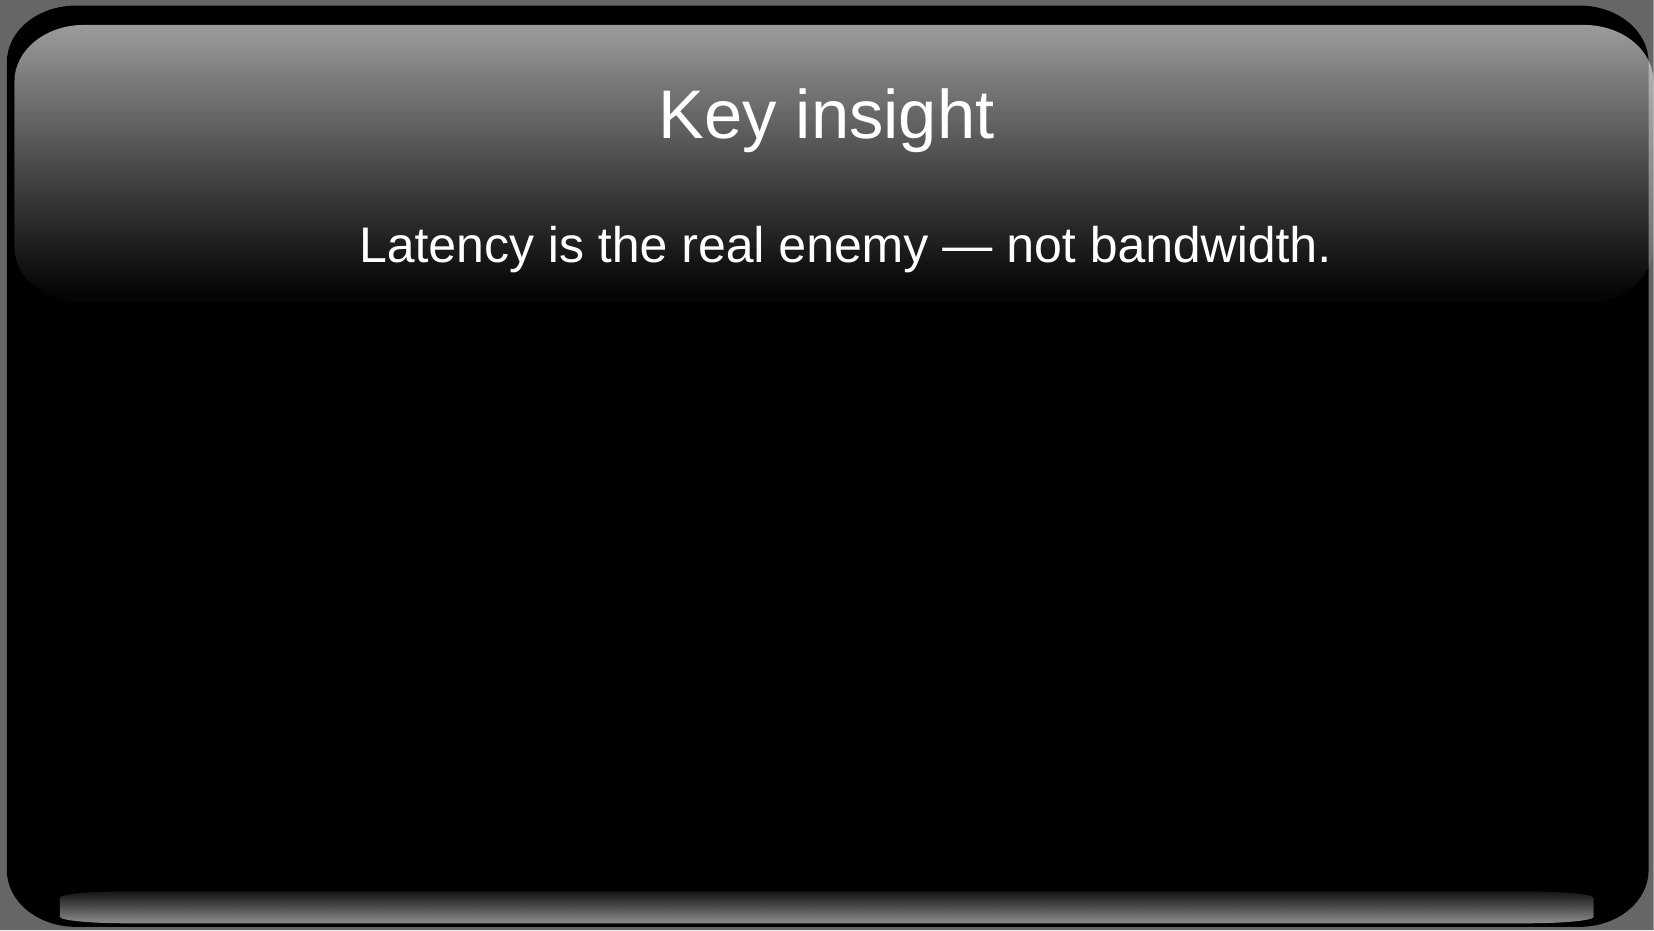

# Key insight
Latency is the real enemy — not bandwidth.